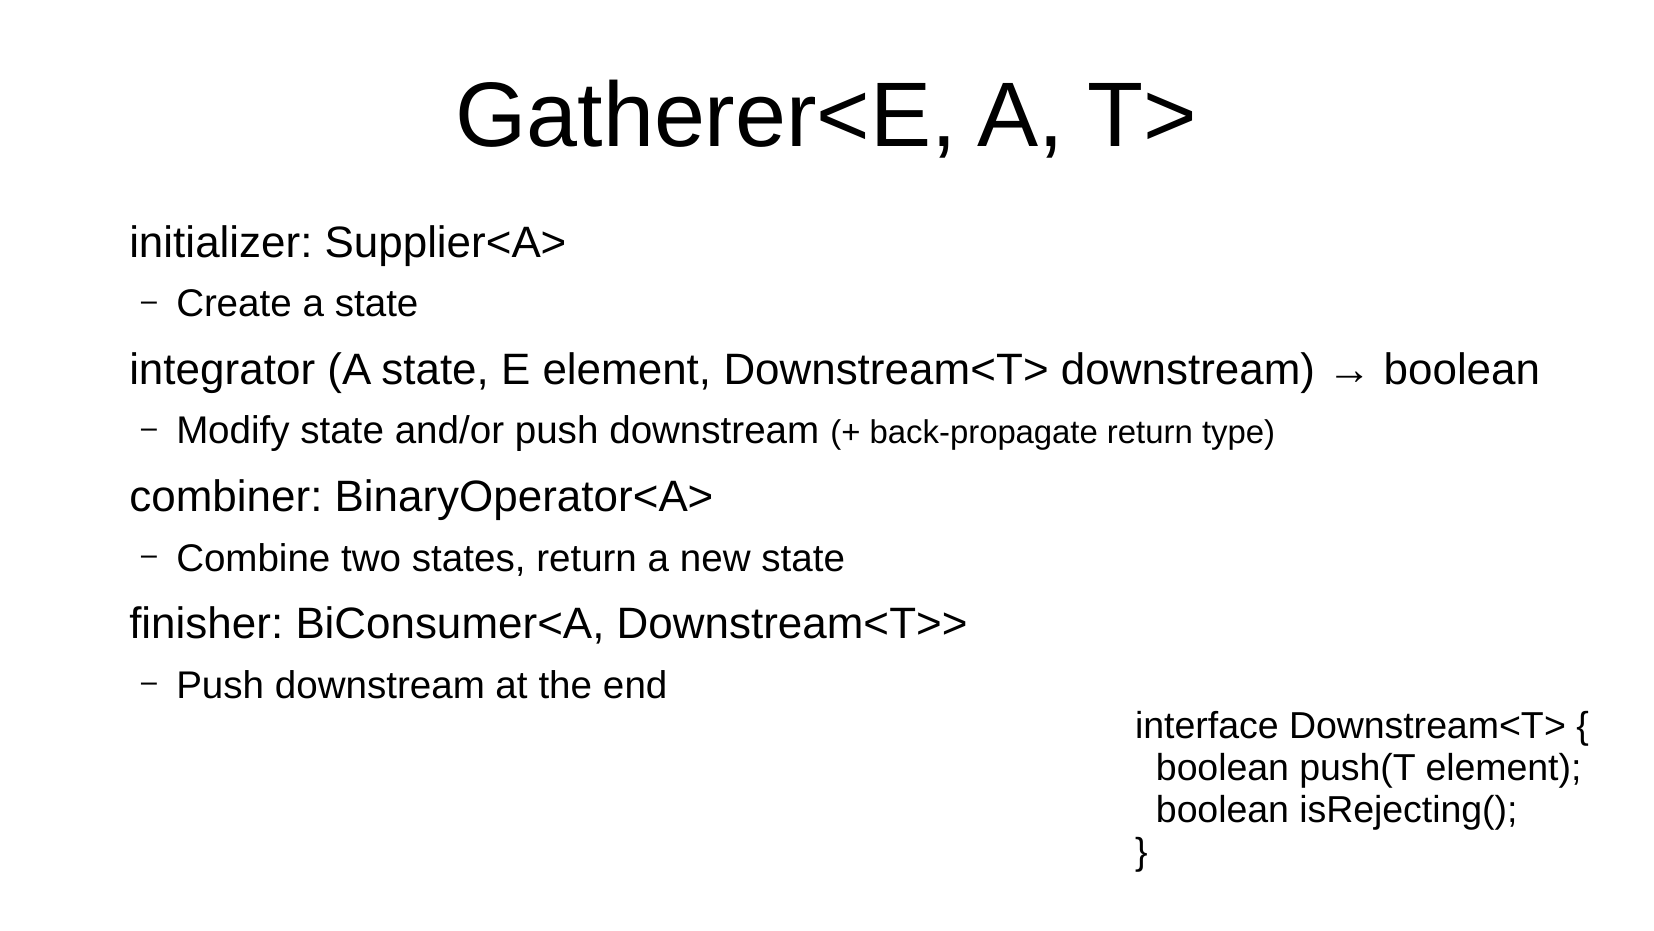

# Gatherer<E, A, T>
initializer: Supplier<A>
Create a state
integrator (A state, E element, Downstream<T> downstream) → boolean
Modify state and/or push downstream (+ back-propagate return type)
combiner: BinaryOperator<A>
Combine two states, return a new state
finisher: BiConsumer<A, Downstream<T>>
Push downstream at the end
interface Downstream<T> {
 boolean push(T element);
 boolean isRejecting();
}